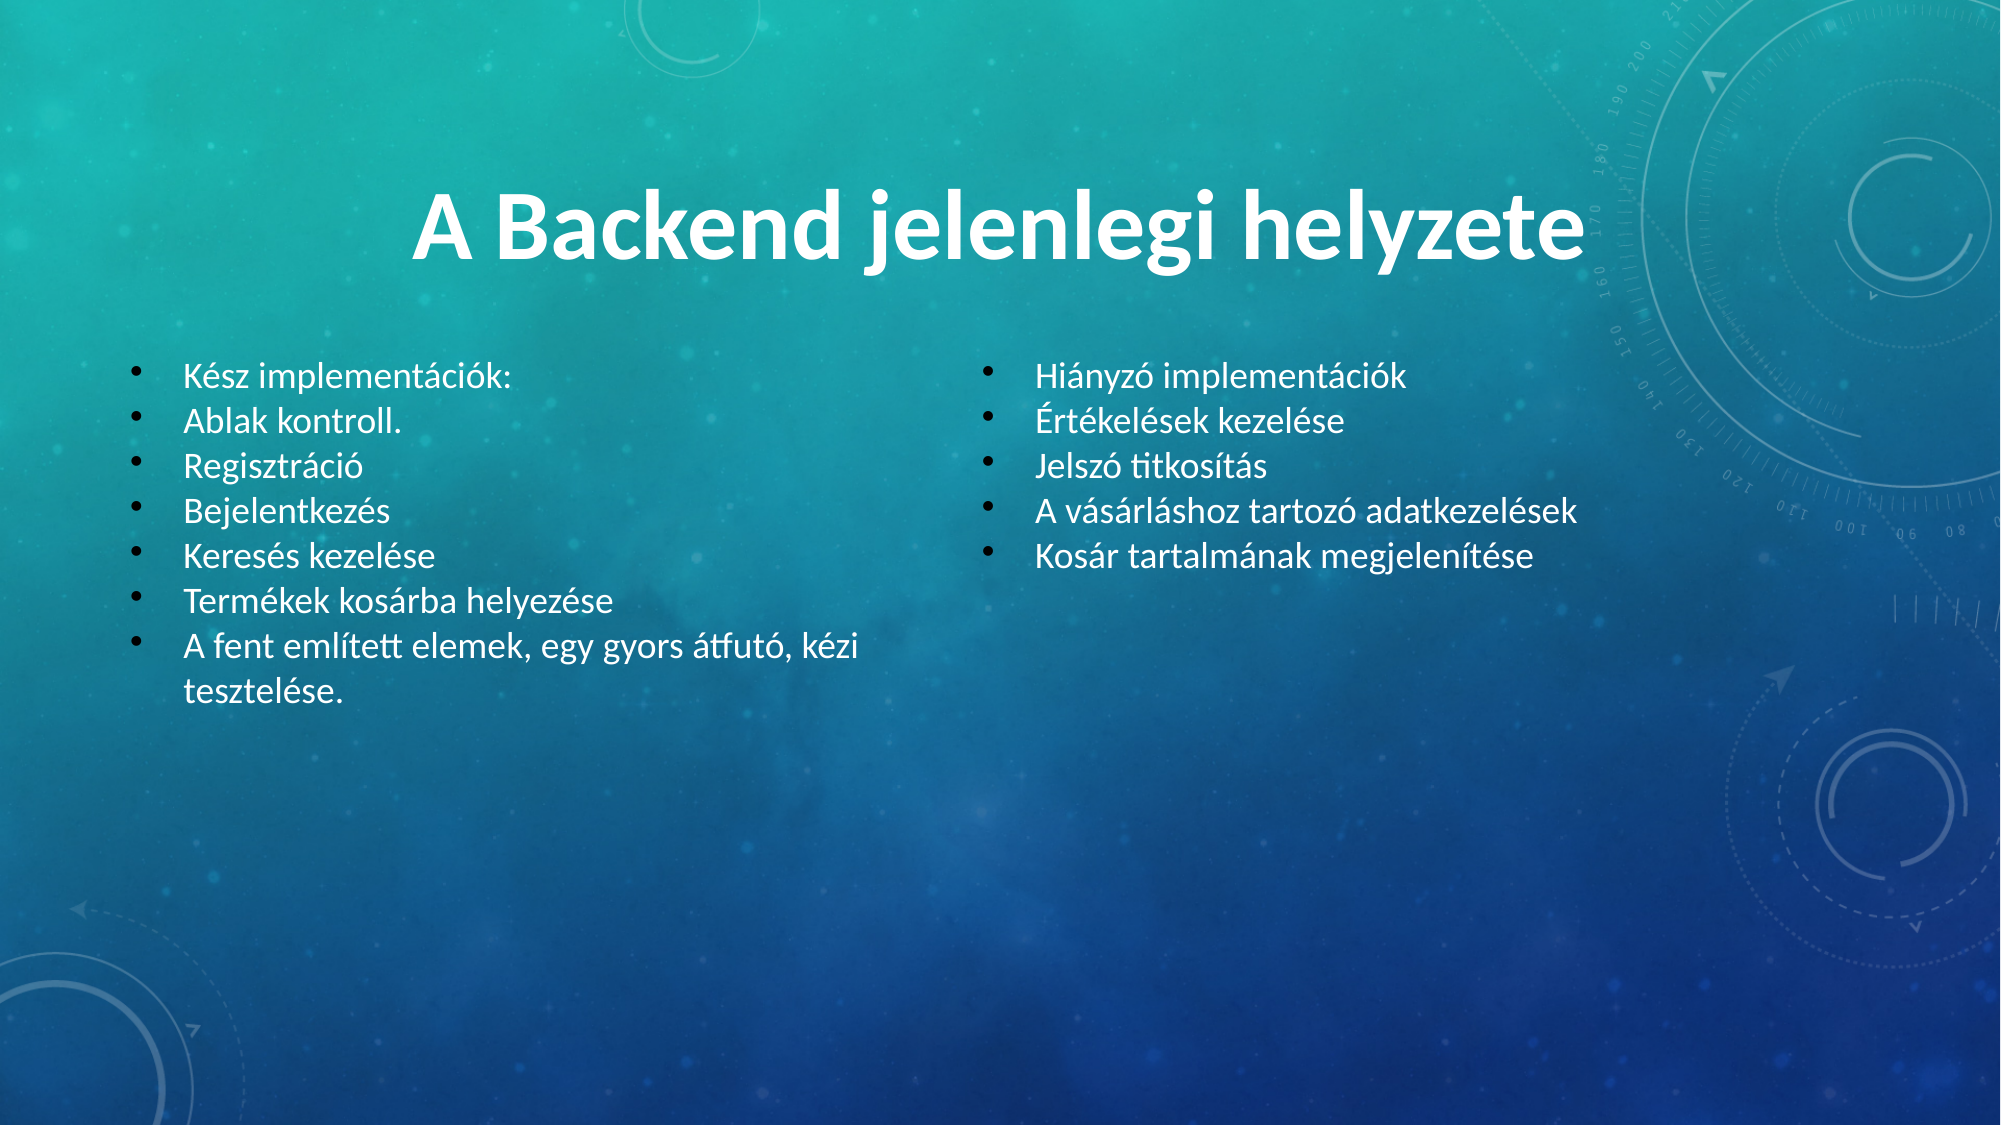

A Backend jelenlegi helyzete
Kész implementációk:
Ablak kontroll.
Regisztráció
Bejelentkezés
Keresés kezelése
Termékek kosárba helyezése
A fent említett elemek, egy gyors átfutó, kézi tesztelése.
Hiányzó implementációk
Értékelések kezelése
Jelszó titkosítás
A vásárláshoz tartozó adatkezelések
Kosár tartalmának megjelenítése